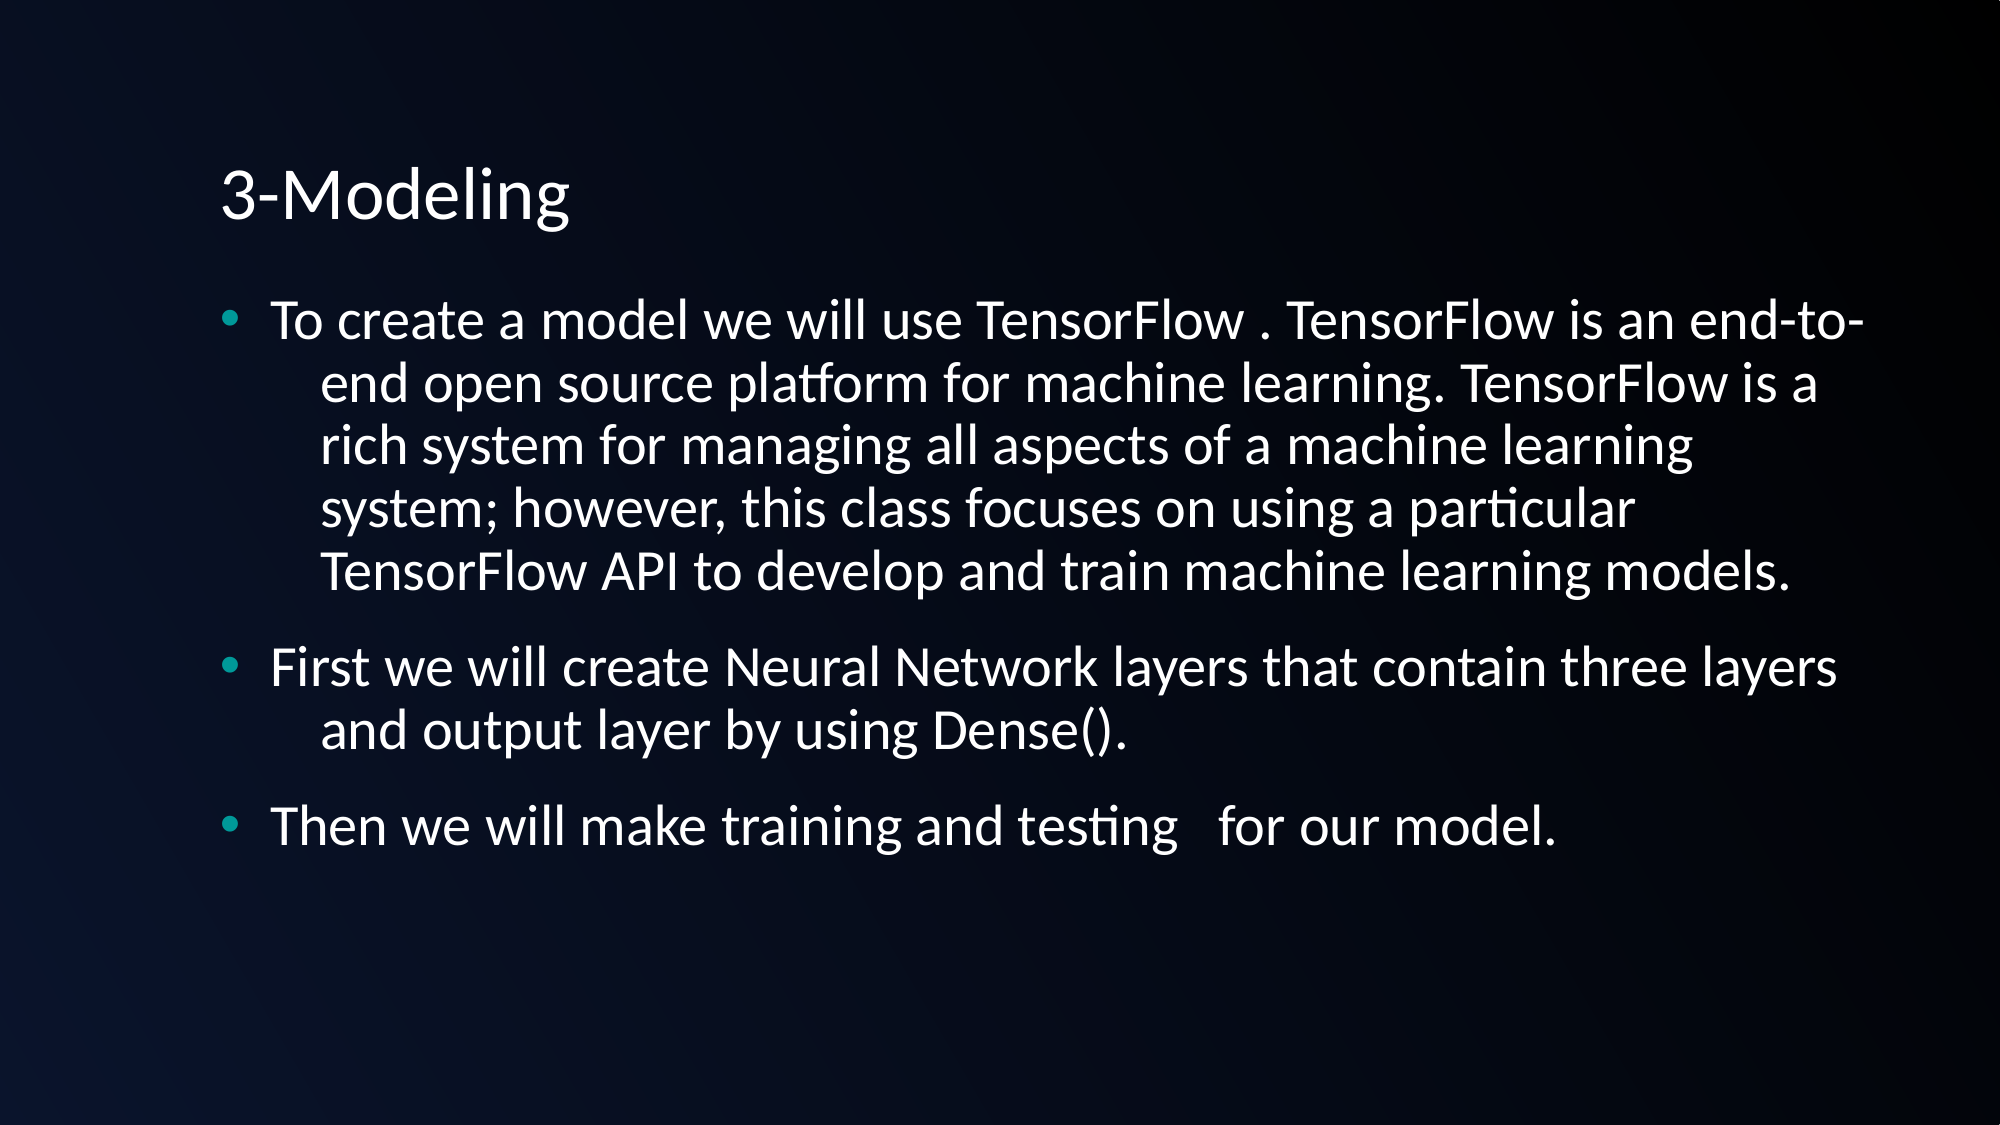

# 3-Modeling
To create a model we will use TensorFlow . TensorFlow is an end-to-end open source platform for machine learning. TensorFlow is a rich system for managing all aspects of a machine learning system; however, this class focuses on using a particular TensorFlow API to develop and train machine learning models.
First we will create Neural Network layers that contain three layers and output layer by using Dense().
Then we will make training and testing for our model.